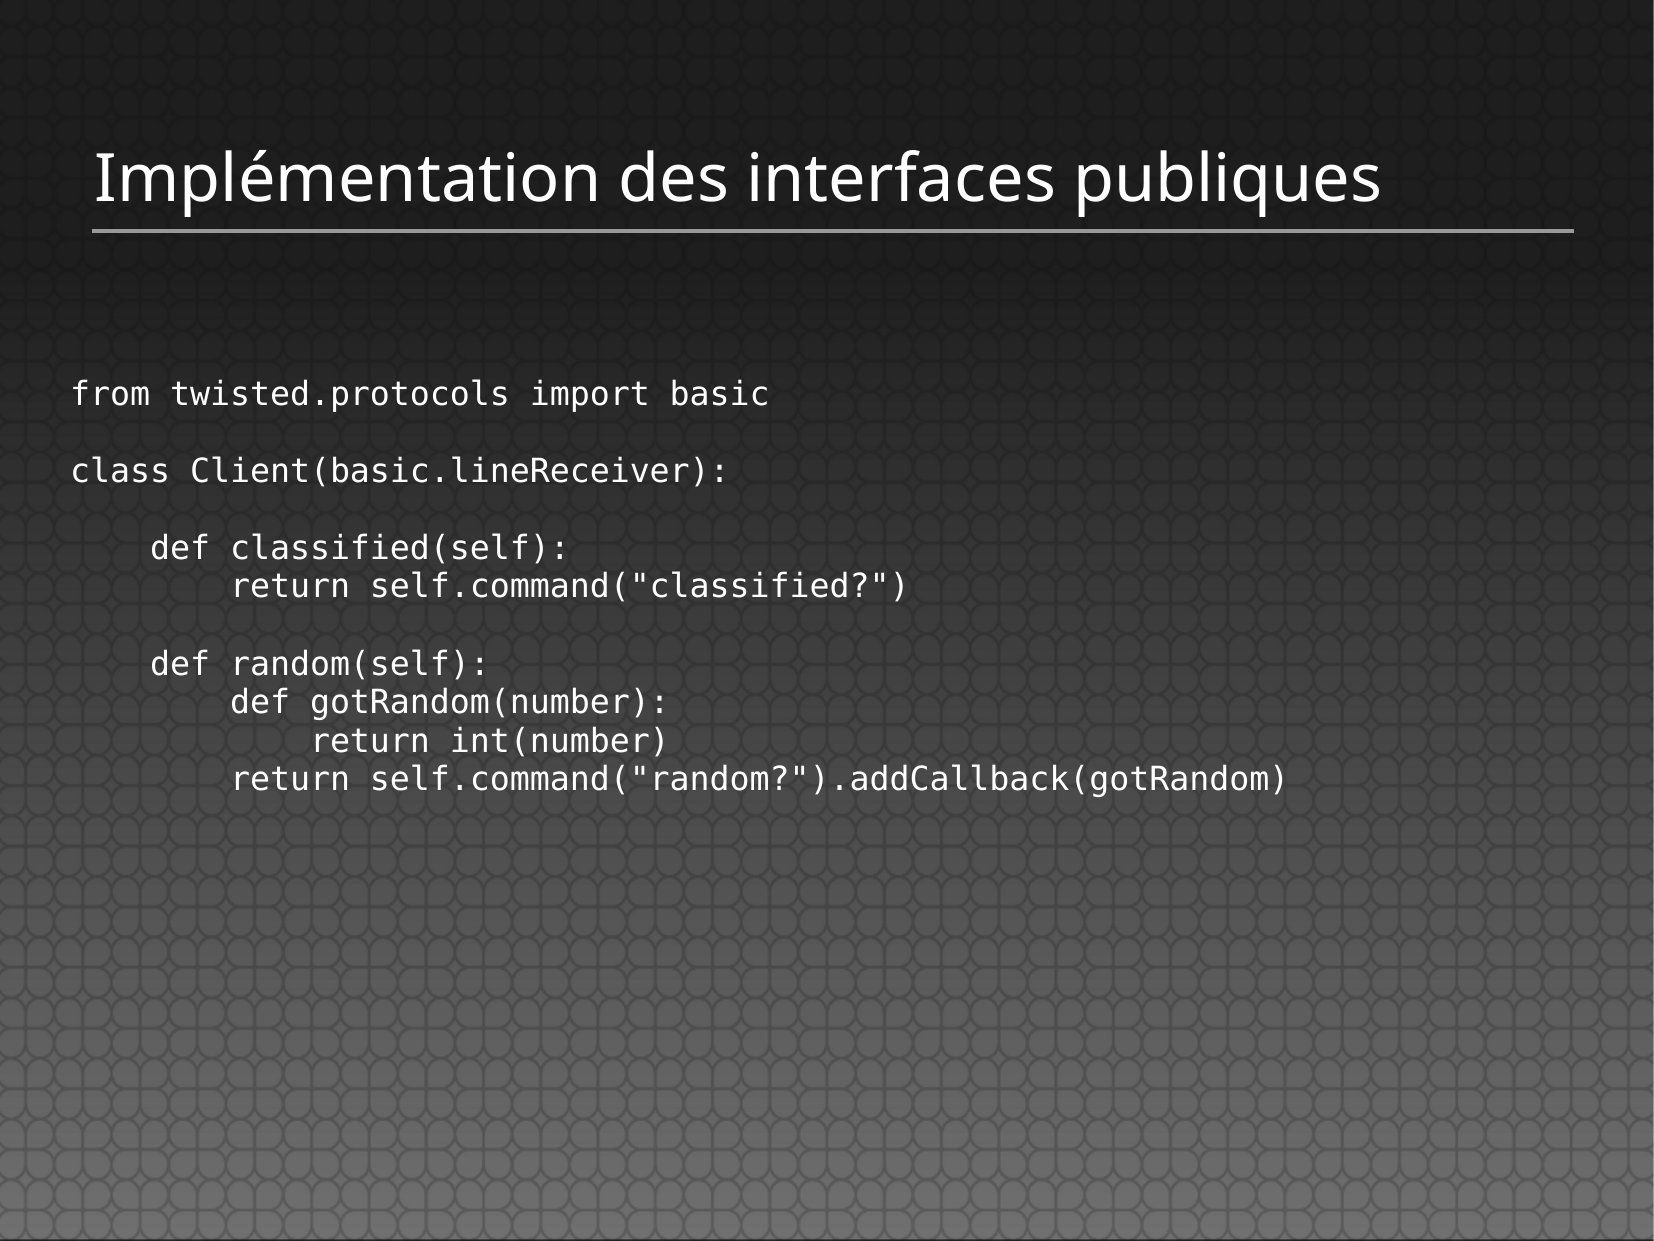

# Implémentation des interfaces publiques
from twisted.protocols import basic
class Client(basic.lineReceiver):
 def classified(self):
 return self.command("classified?")
 def random(self):
 def gotRandom(number):
 return int(number)
 return self.command("random?").addCallback(gotRandom)